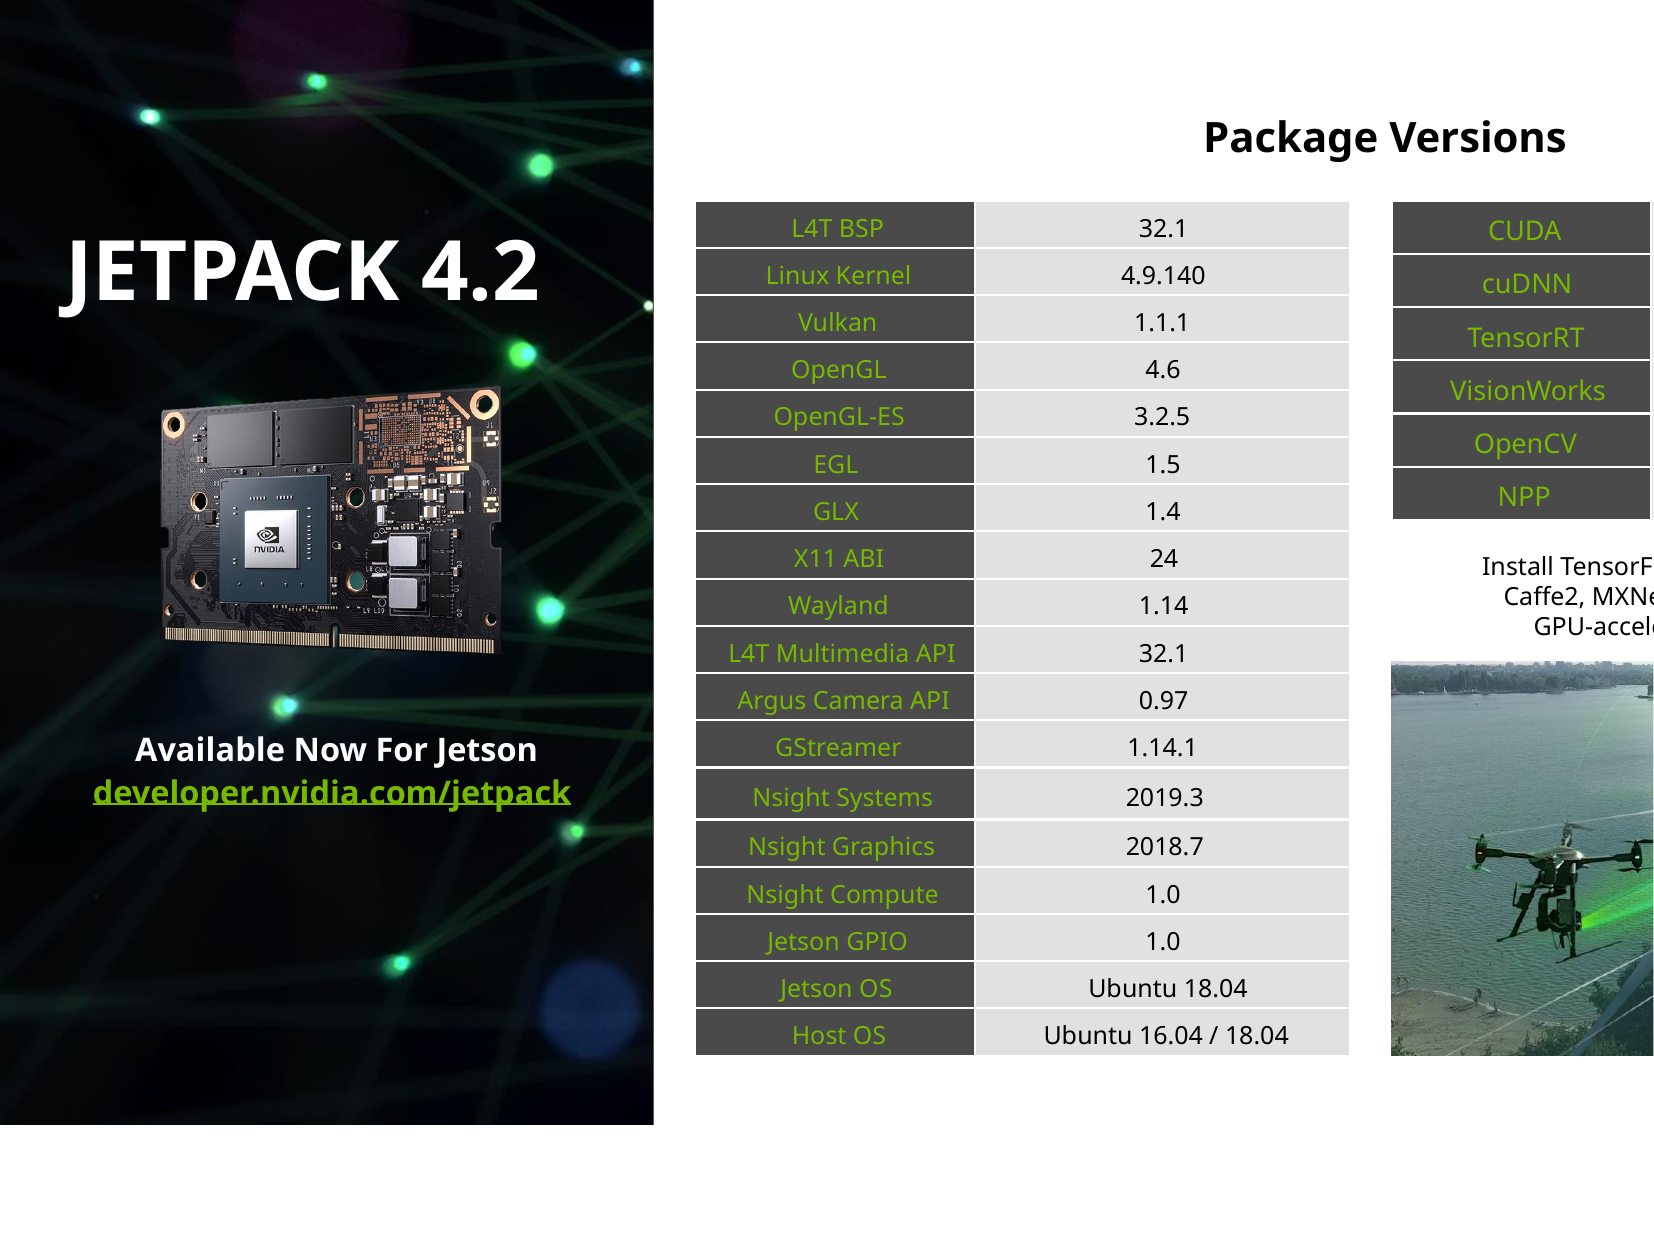

Package Versions
L4T BSP
32.1
JETPACK 4.2
CUDA
10.0.166
Linux Kernel
4.9.140
cuDNN
7.3.1.28
Vulkan
1.1.1
TensorRT
5.0.6.3
OpenGL
4.6
VisionWorks
1.6
OpenGL-ES
3.2.5
OpenCV
3.3.1
EGL
1.5
NPP
10.0
GLX
1.4
X11 ABI
24
Install TensorFlow, PyTorch, Caffe,
Caffe2, MXNet, ROS, and other
Wayland
1.14
GPU-accelerated libraries
L4T Multimedia API
32.1
Argus Camera API
0.97
Available Now For Jetson
GStreamer
1.14.1
developer.nvidia.com/jetpack
Nsight Systems
2019.3
Nsight Graphics
2018.7
Nsight Compute
1.0
Jetson GPIO
1.0
Jetson OS
Ubuntu 18.04
Host OS
Ubuntu 16.04 / 18.04
10